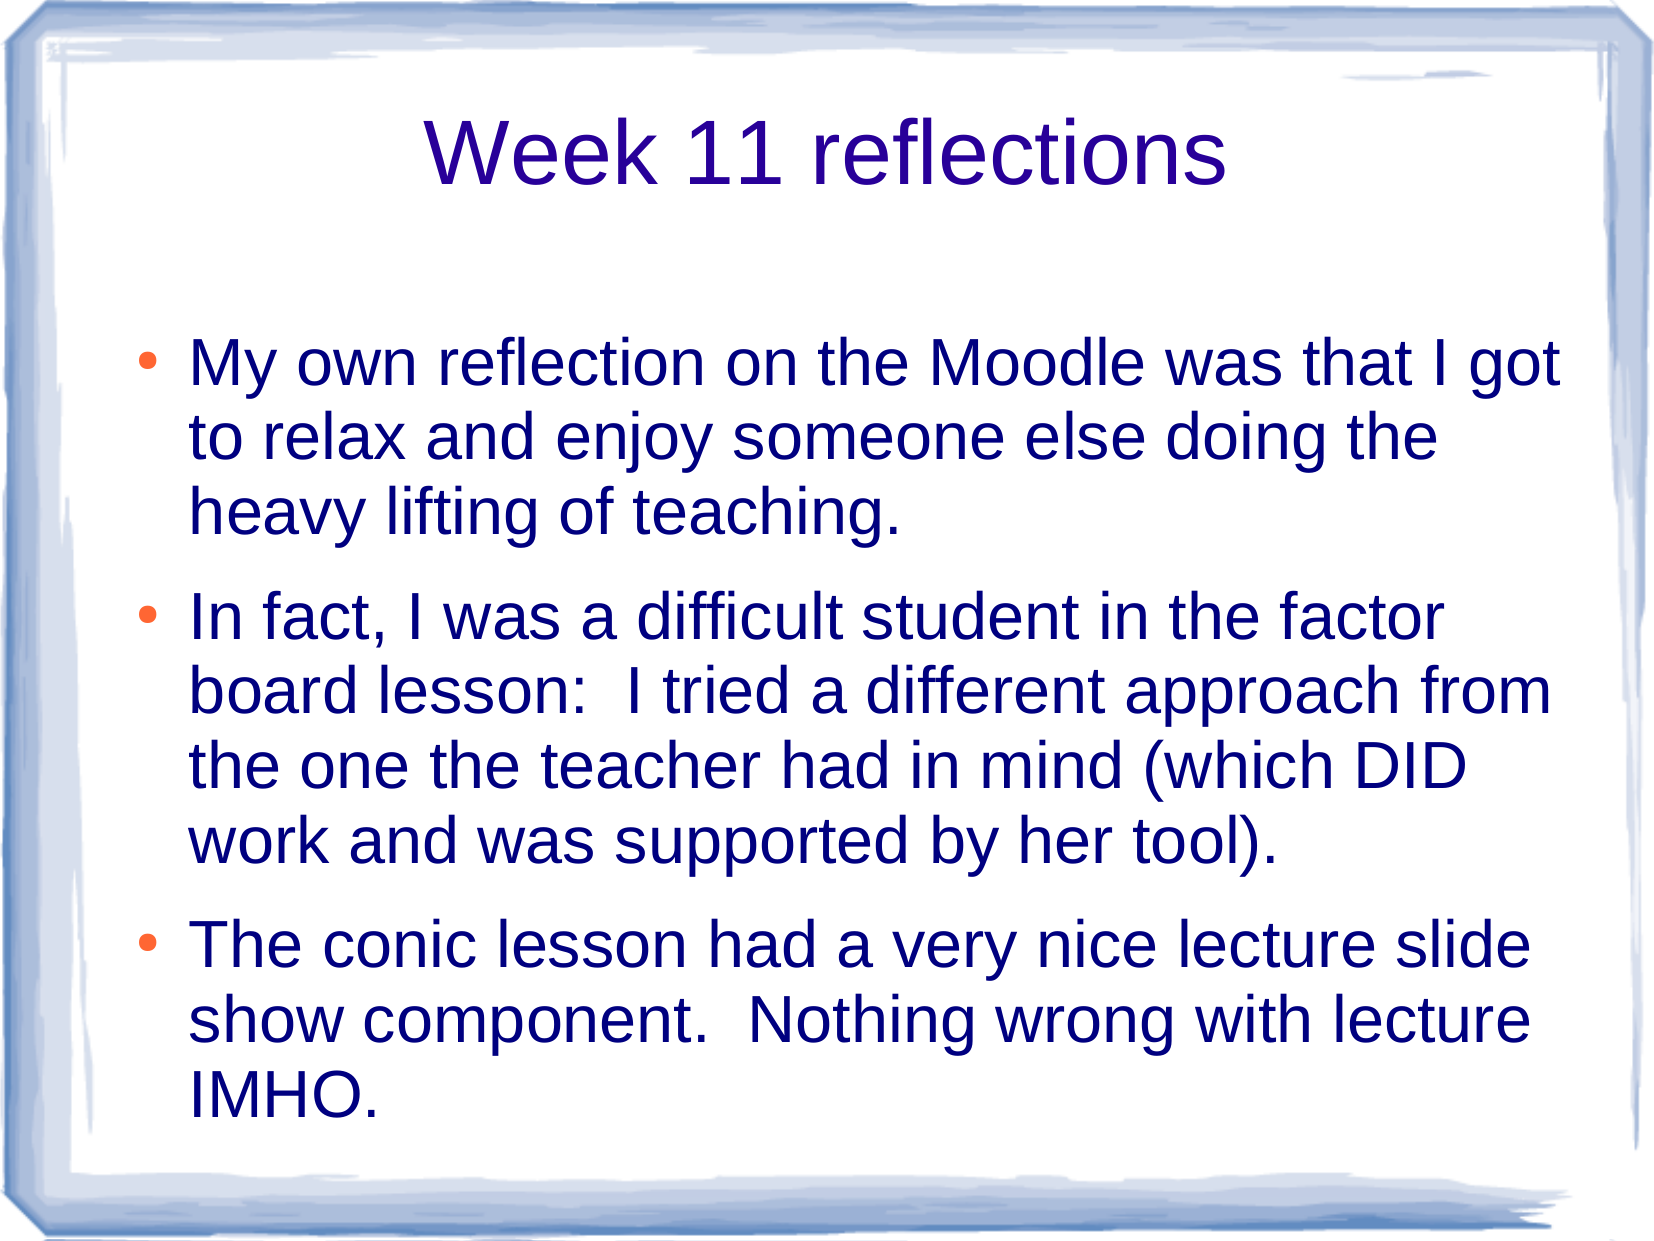

# Week 11 reflections
My own reflection on the Moodle was that I got to relax and enjoy someone else doing the heavy lifting of teaching.
In fact, I was a difficult student in the factor board lesson: I tried a different approach from the one the teacher had in mind (which DID work and was supported by her tool).
The conic lesson had a very nice lecture slide show component. Nothing wrong with lecture IMHO.